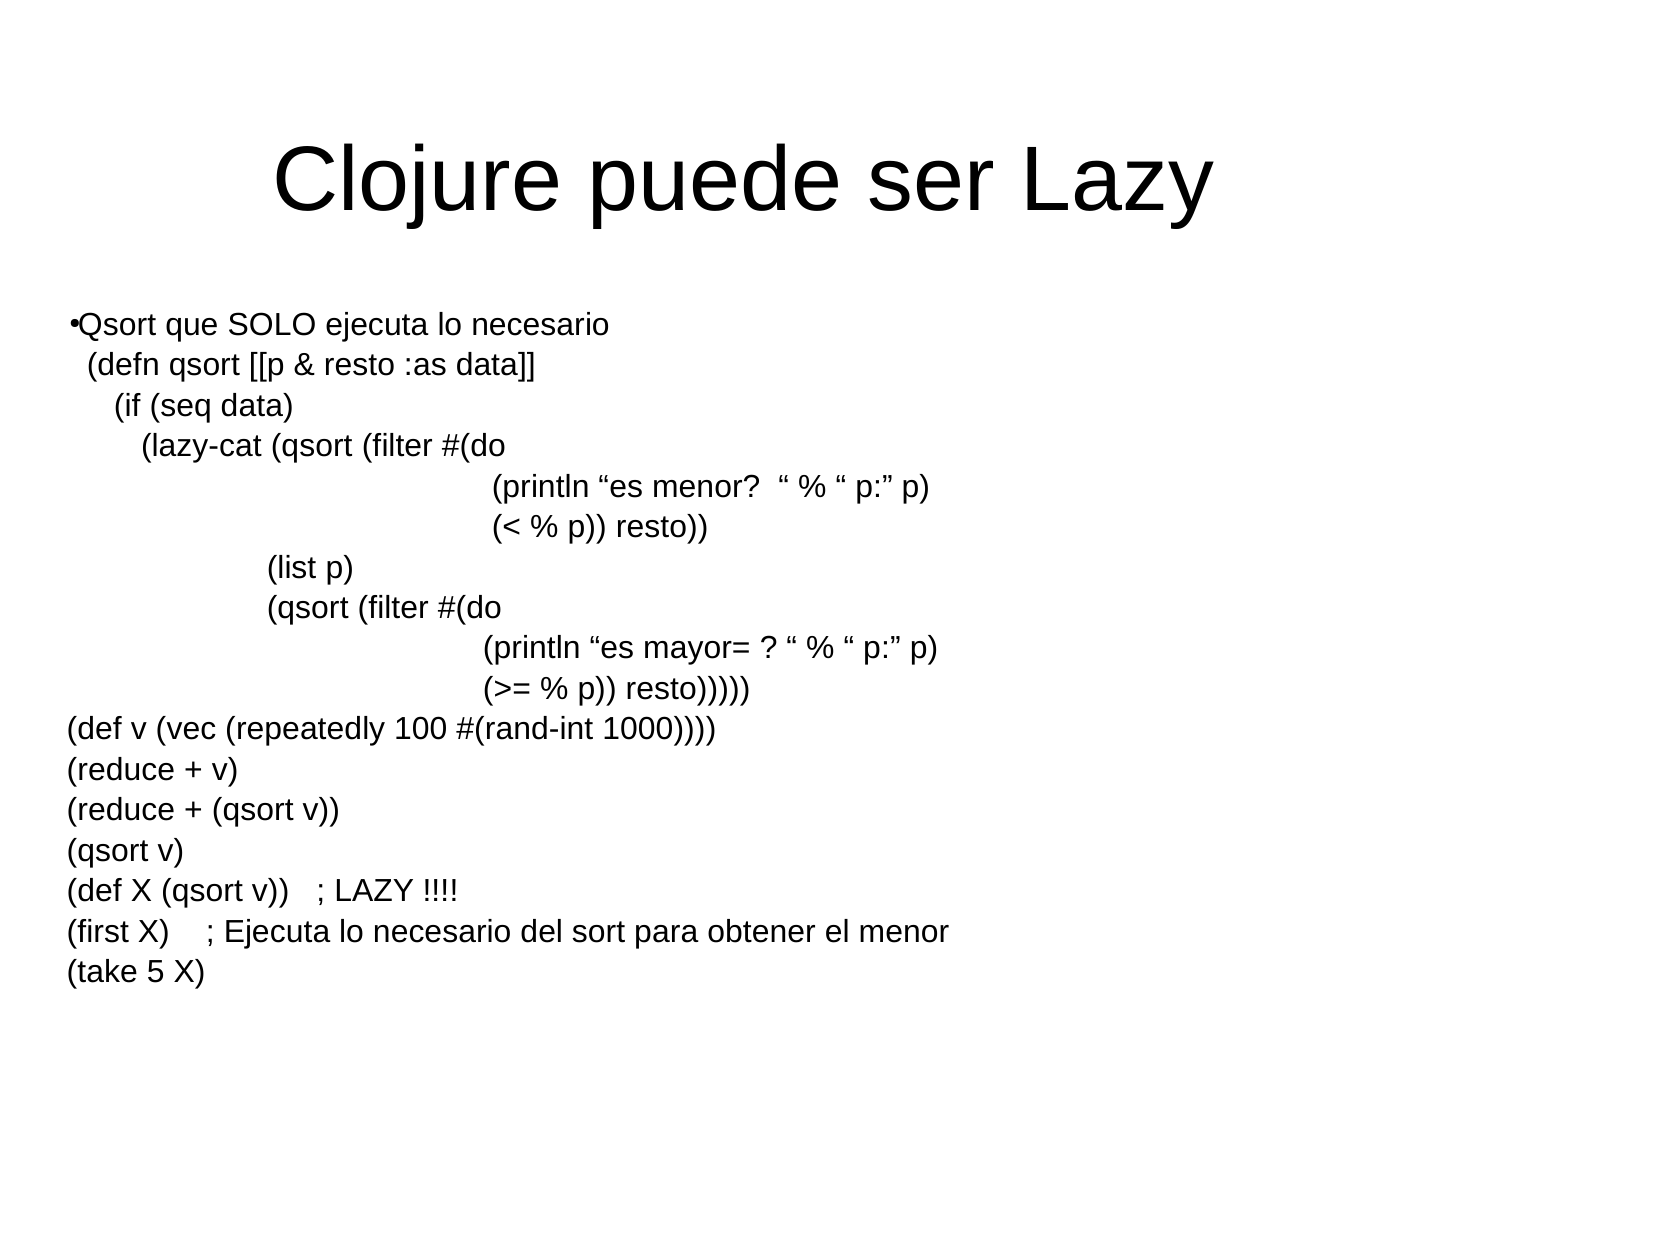

# Clojure puede ser Lazy
Qsort que SOLO ejecuta lo necesario
 (defn qsort [[p & resto :as data]]
 (if (seq data)
 (lazy-cat (qsort (filter #(do
 (println “es menor? “ % “ p:” p)
 (< % p)) resto))
 (list p)
 (qsort (filter #(do
 (println “es mayor= ? “ % “ p:” p)
 (>= % p)) resto)))))
(def v (vec (repeatedly 100 #(rand-int 1000))))
(reduce + v)
(reduce + (qsort v))
(qsort v)
(def X (qsort v)) ; LAZY !!!!
(first X) ; Ejecuta lo necesario del sort para obtener el menor
(take 5 X)